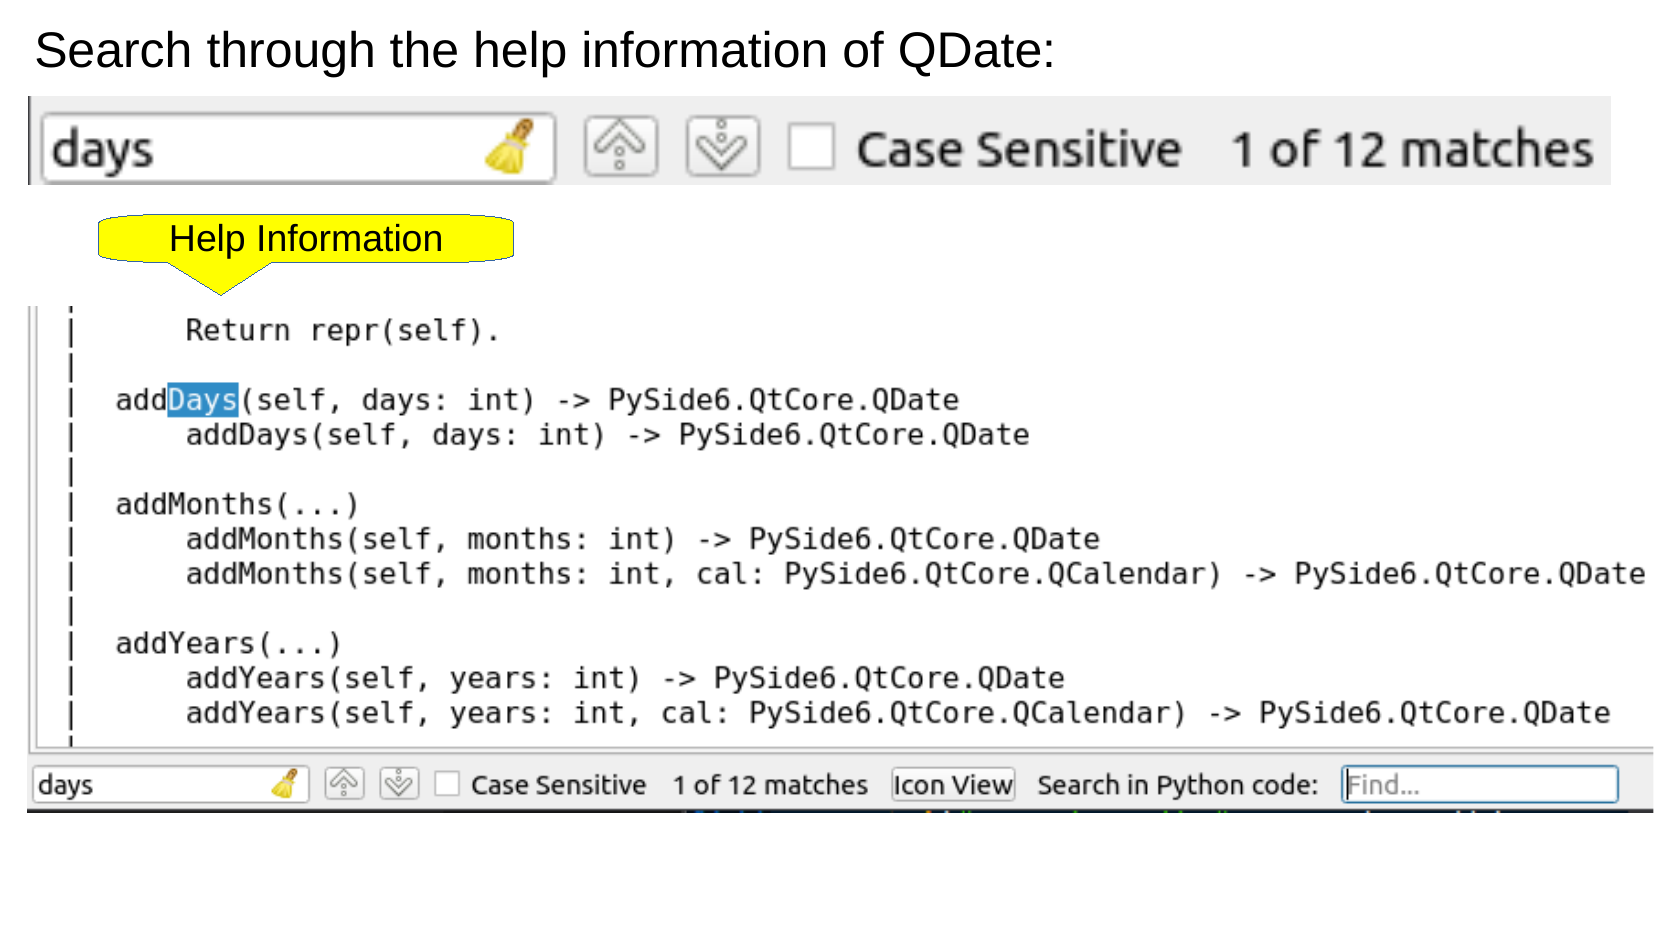

Search through the help information of QDate:
Help Information